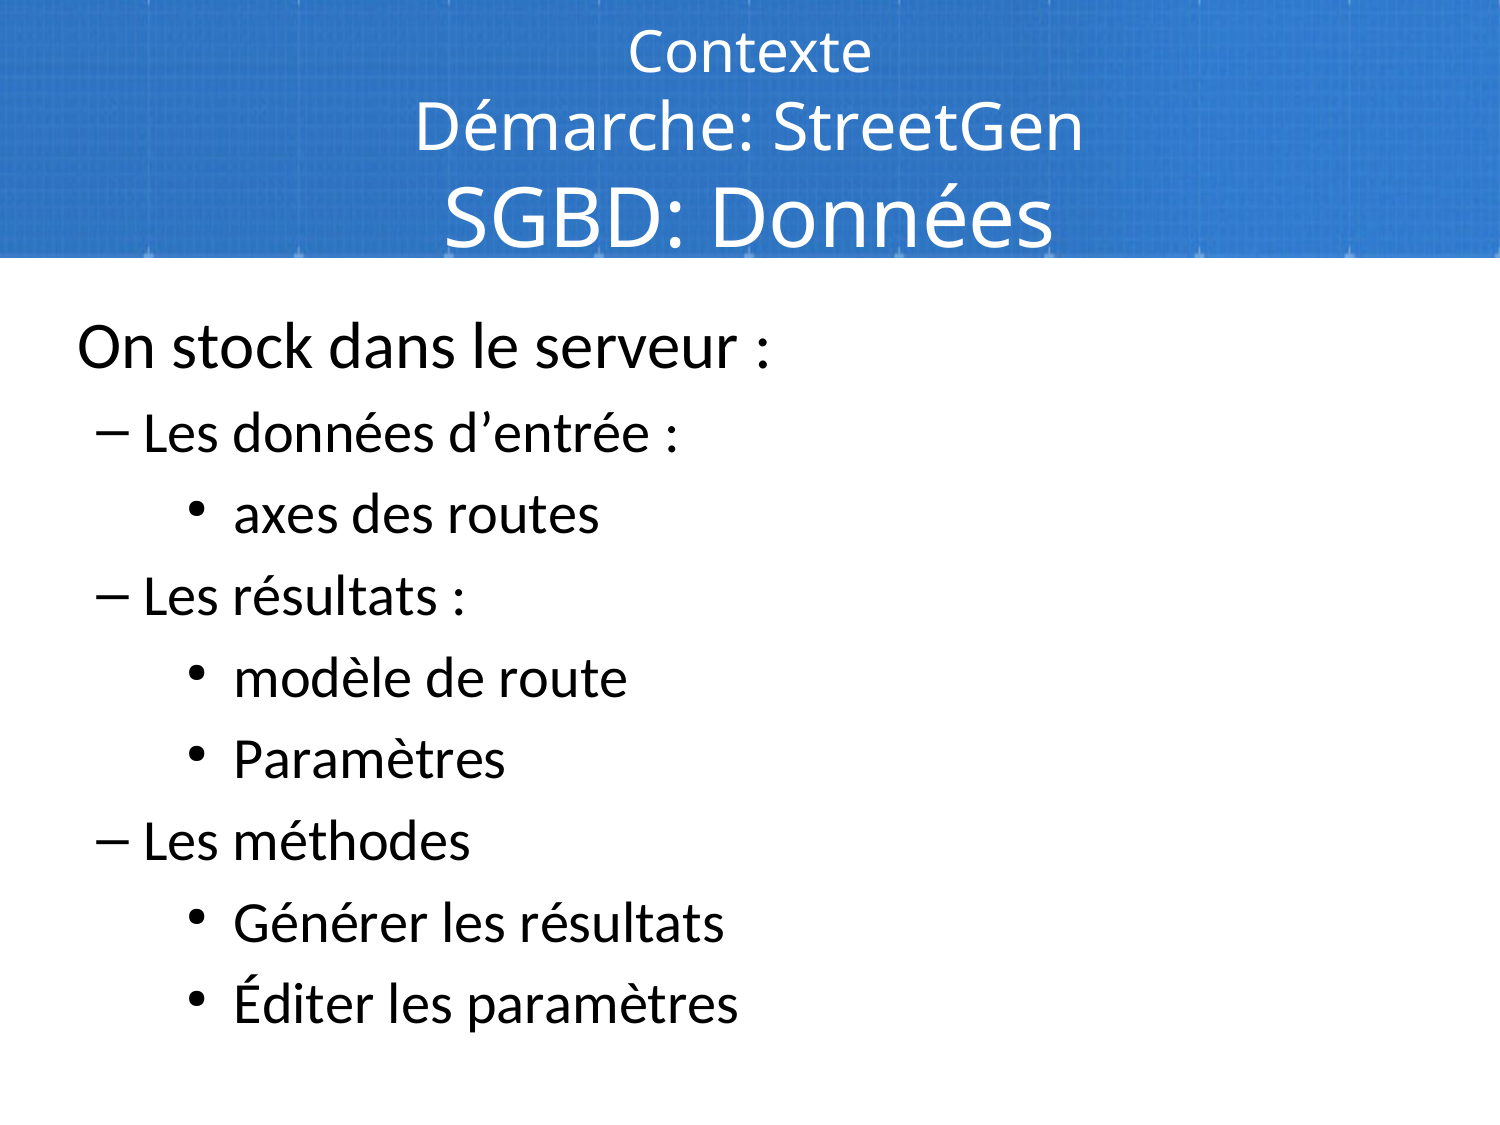

# Contexte Démarche: StreetGen SGBD: Données
On stock dans le serveur :
Les données d’entrée :
axes des routes
Les résultats :
modèle de route
Paramètres
Les méthodes
Générer les résultats
Éditer les paramètres